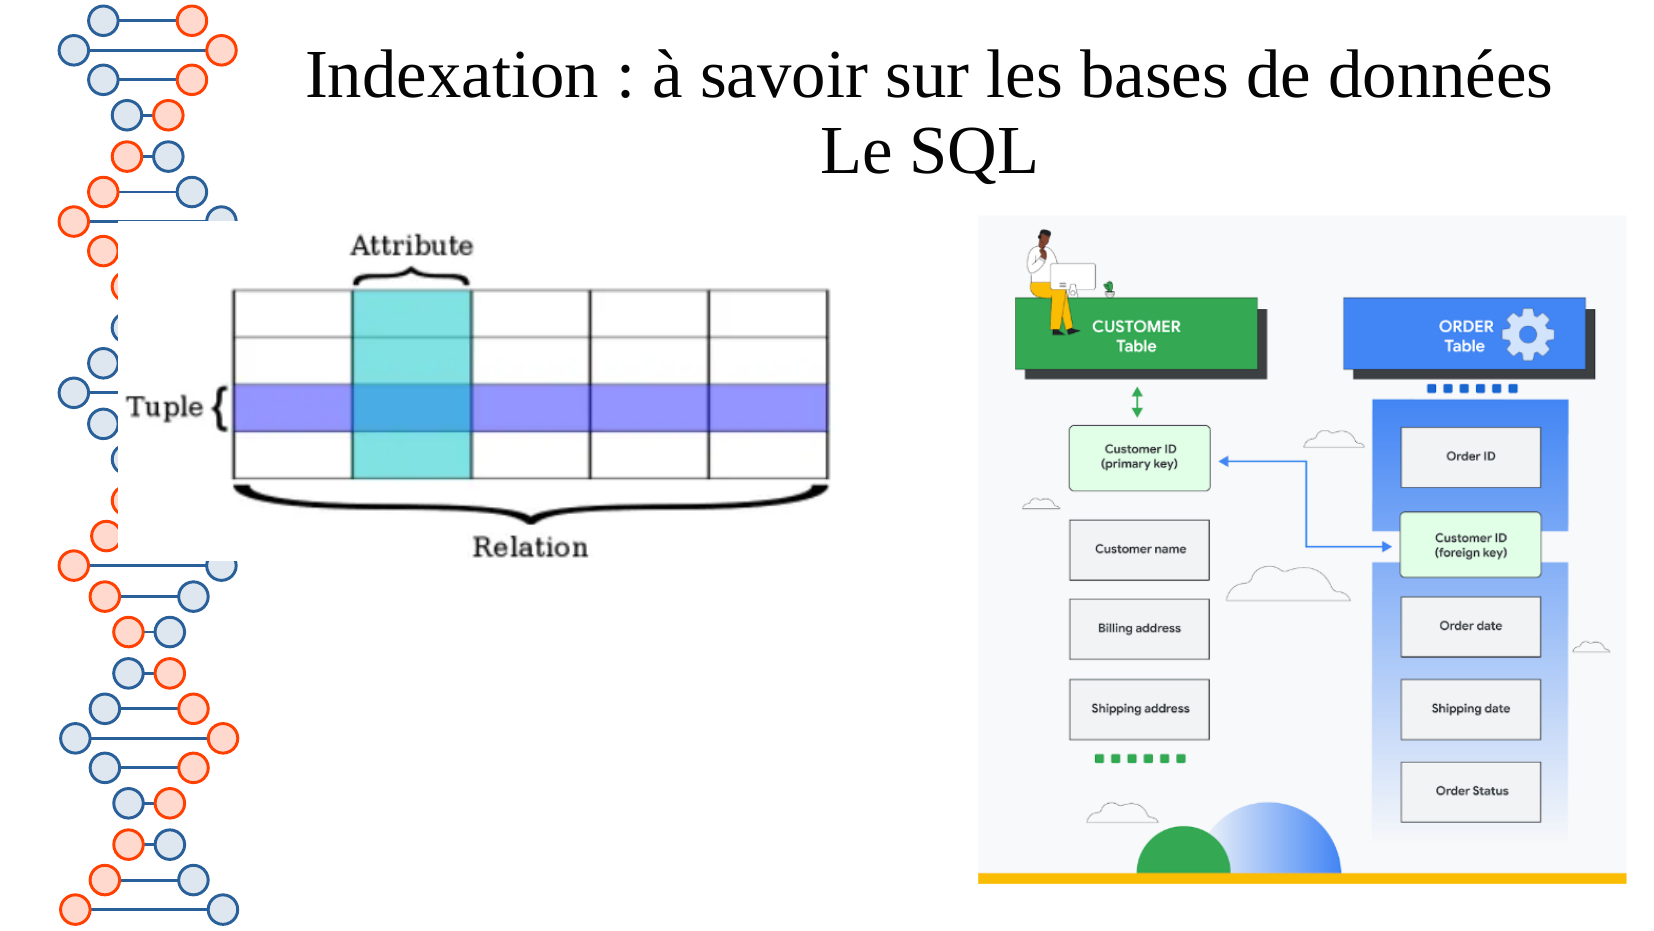

# Indexation : à savoir sur les bases de données Le SQL
7